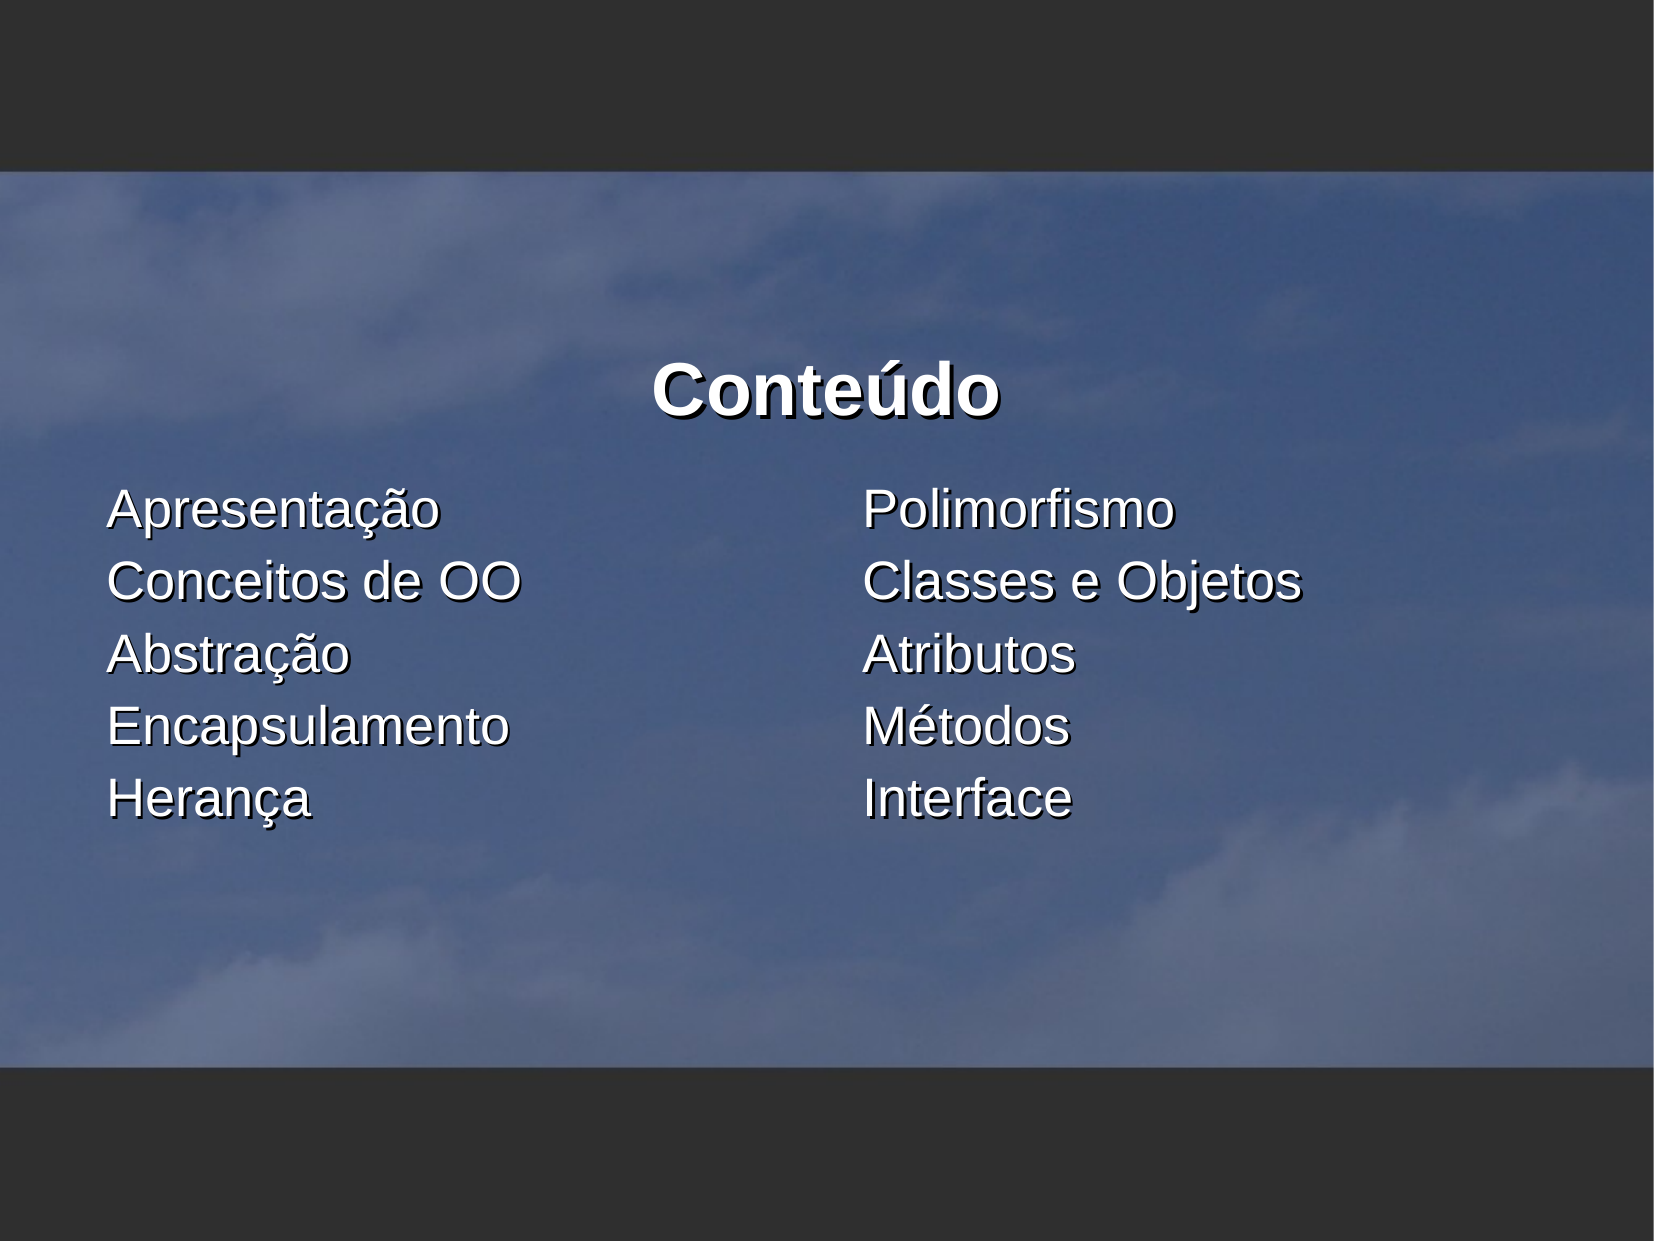

# Conteúdo
Apresentação
Conceitos de OO
Abstração
Encapsulamento
Herança
Polimorfismo
Classes e Objetos
Atributos
Métodos
Interface